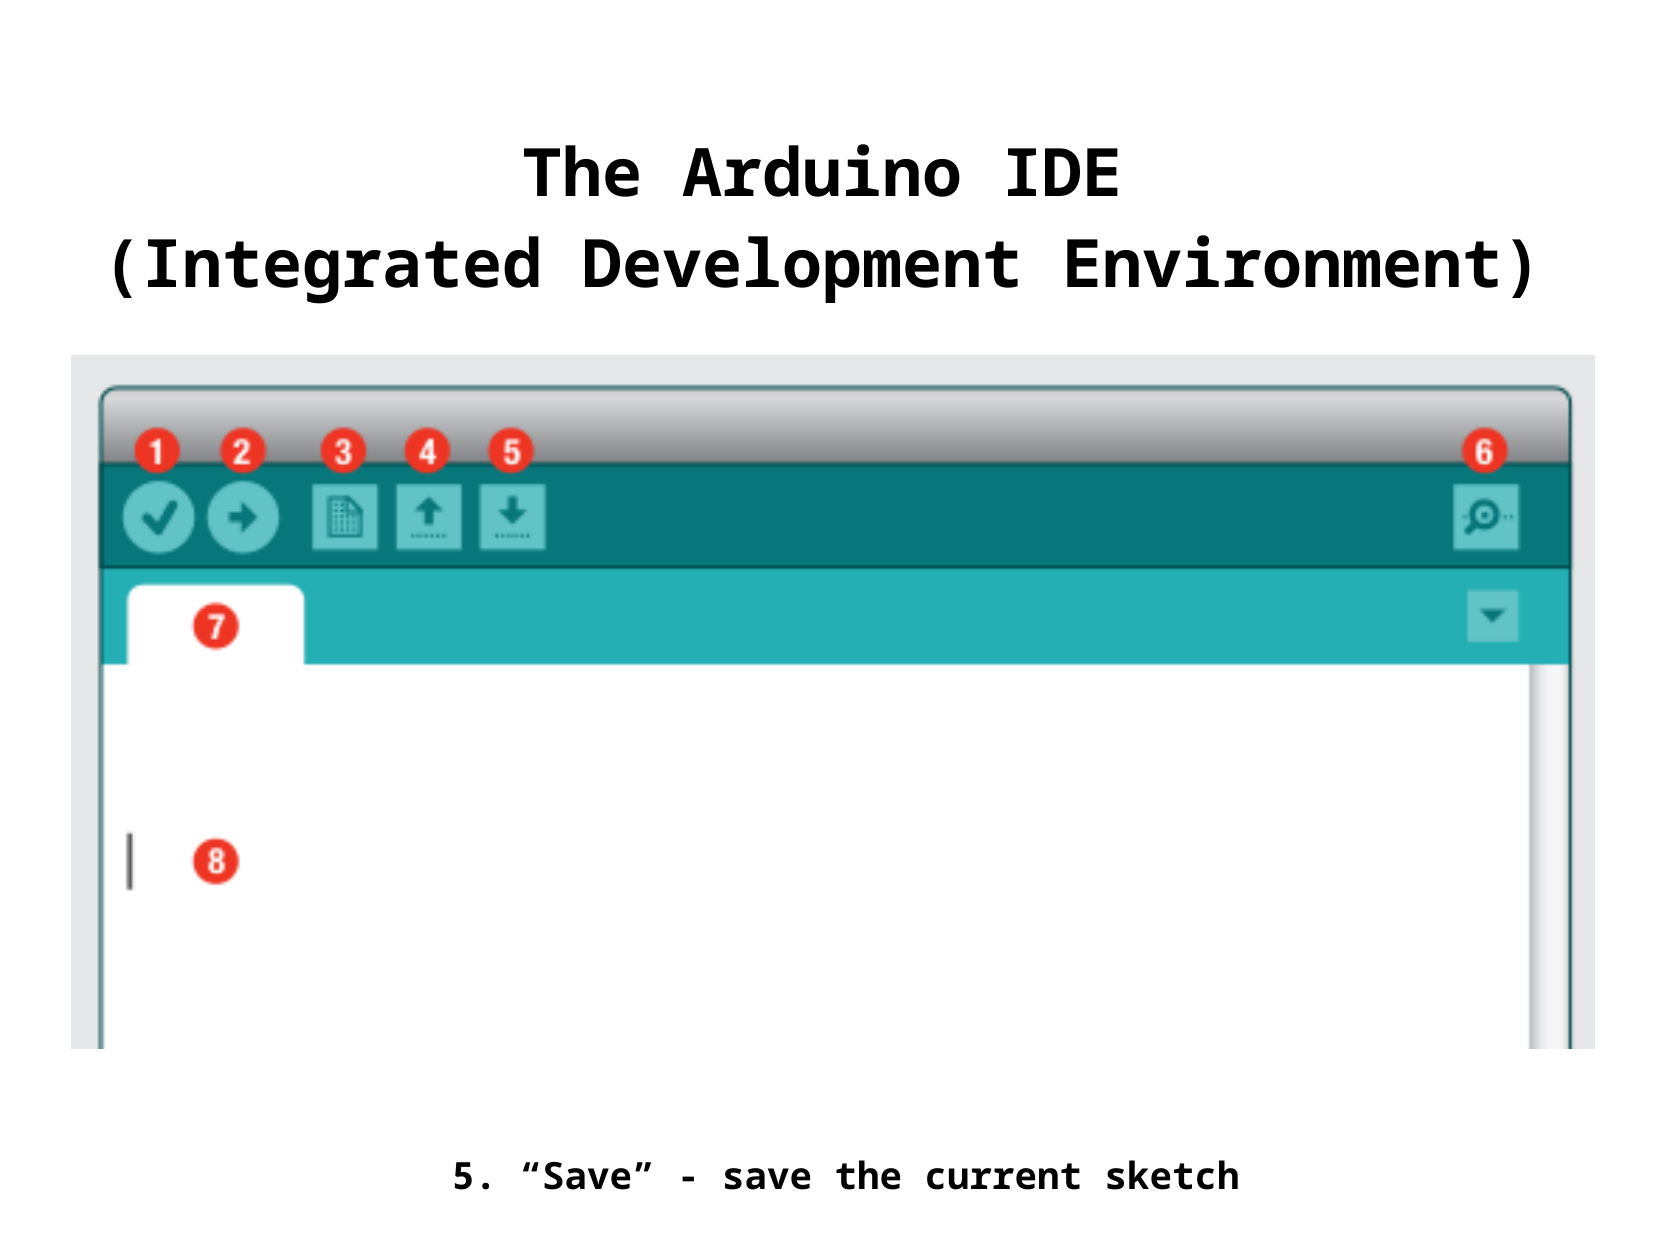

The Arduino IDE
(Integrated Development Environment)
5. “Save” - save the current sketch